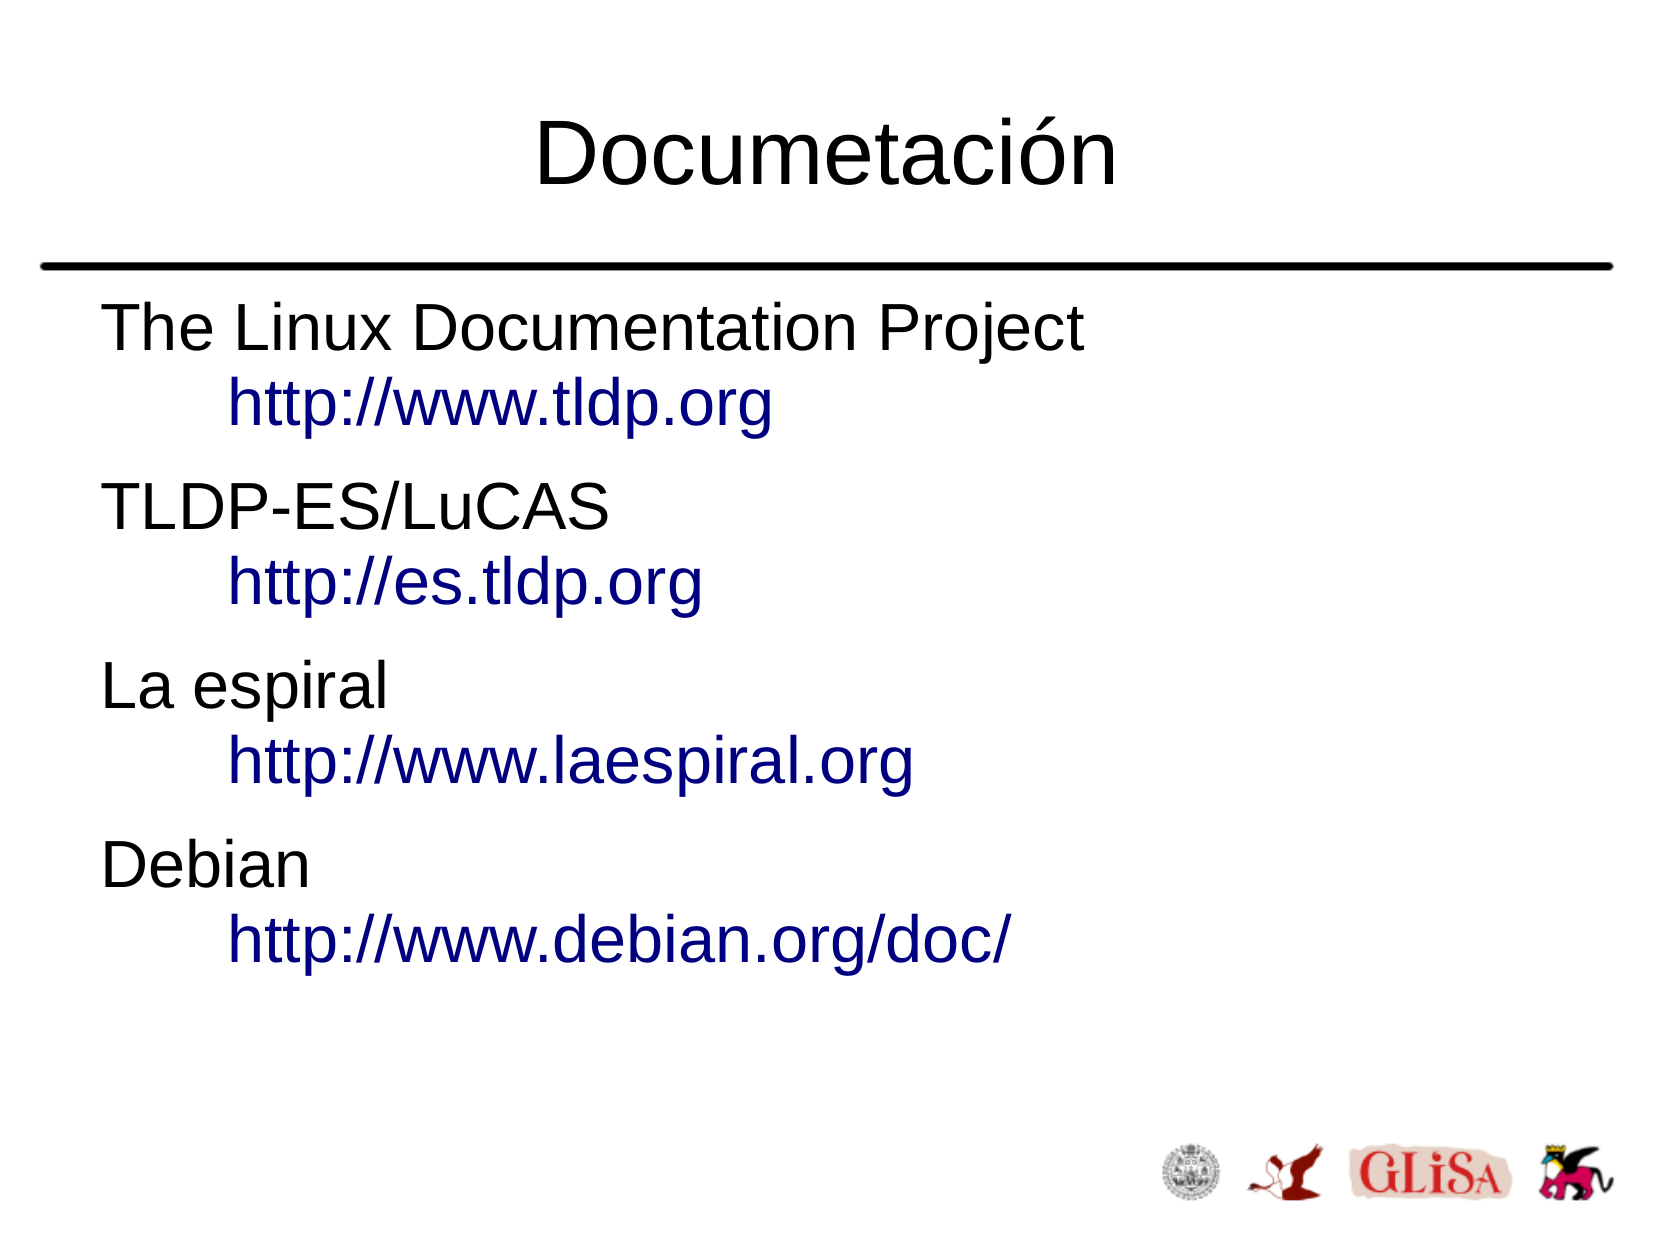

# Documetación
The Linux Documentation Project
	http://www.tldp.org
TLDP-ES/LuCAS
	http://es.tldp.org
La espiral
	http://www.laespiral.org
Debian
	http://www.debian.org/doc/